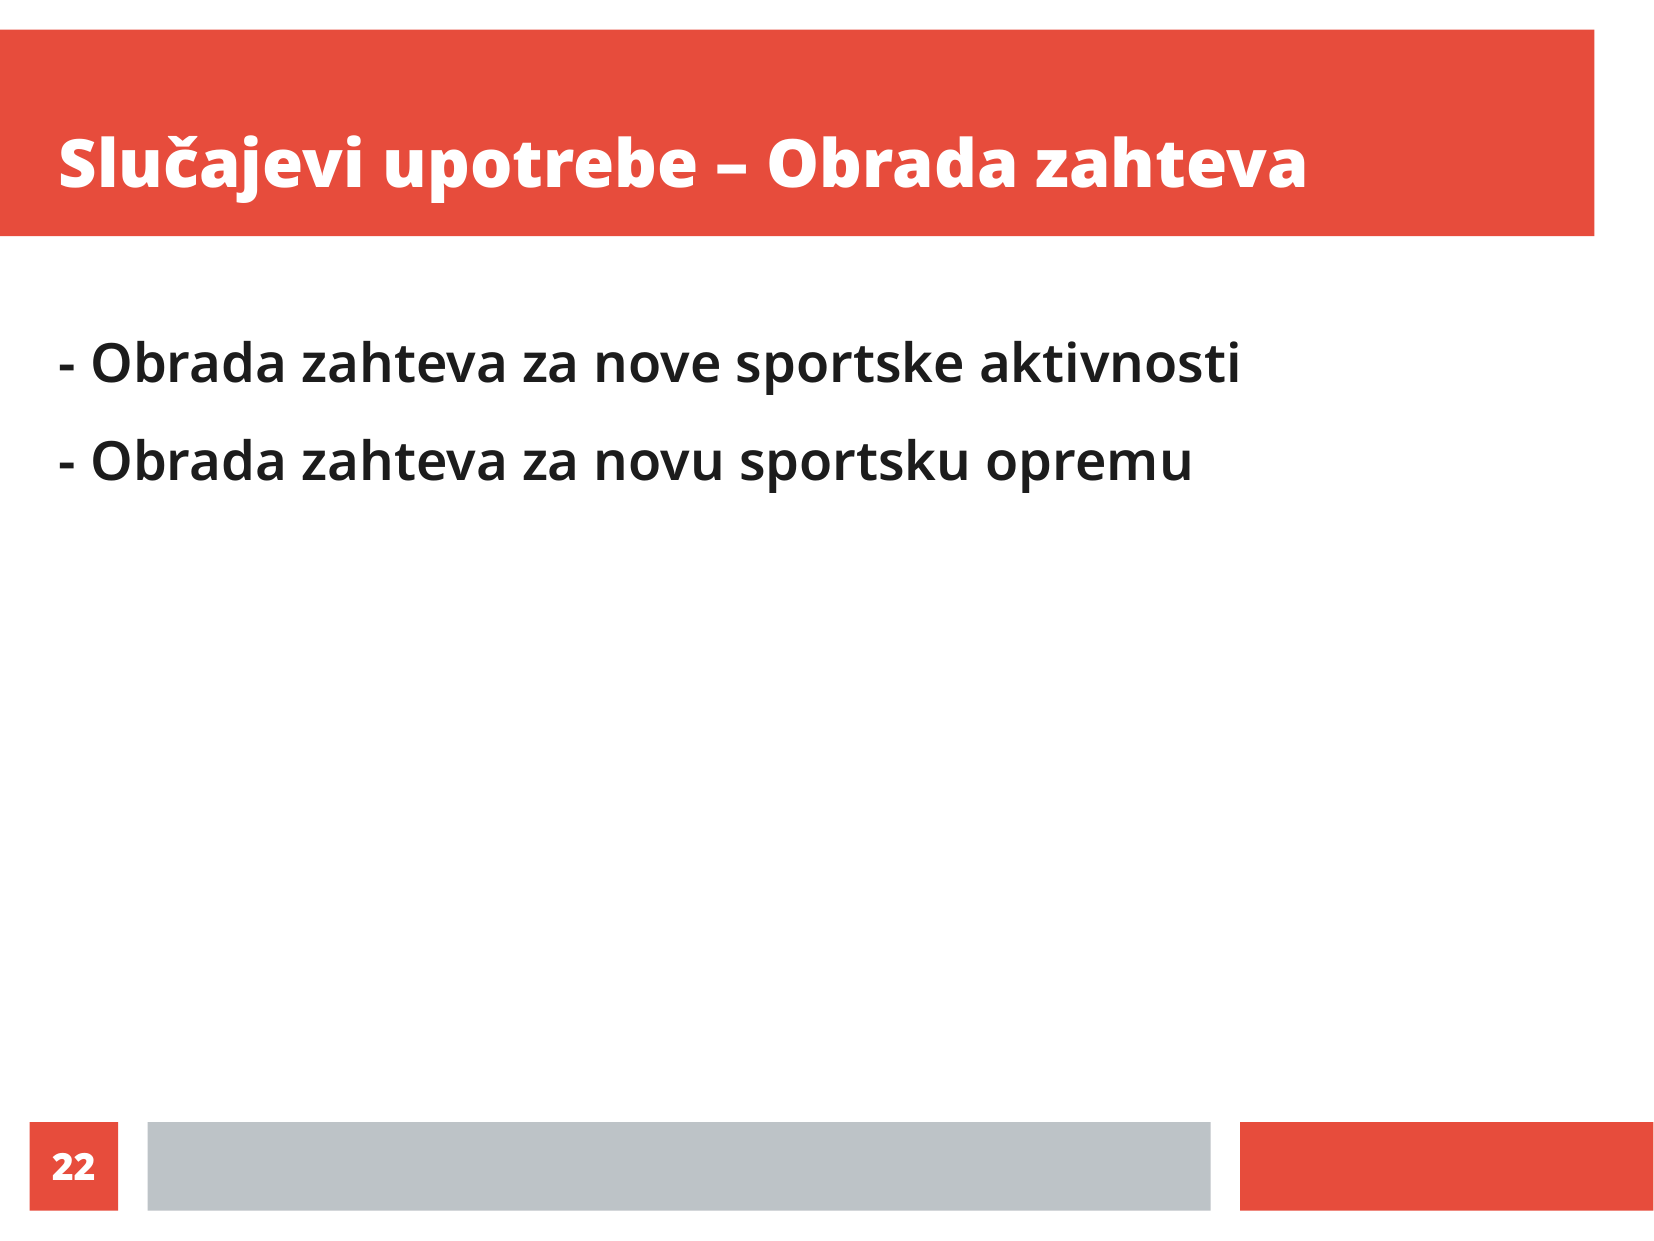

# Slučajevi upotrebe – Obrada zahteva
- Obrada zahteva za nove sportske aktivnosti
- Obrada zahteva za novu sportsku opremu
22